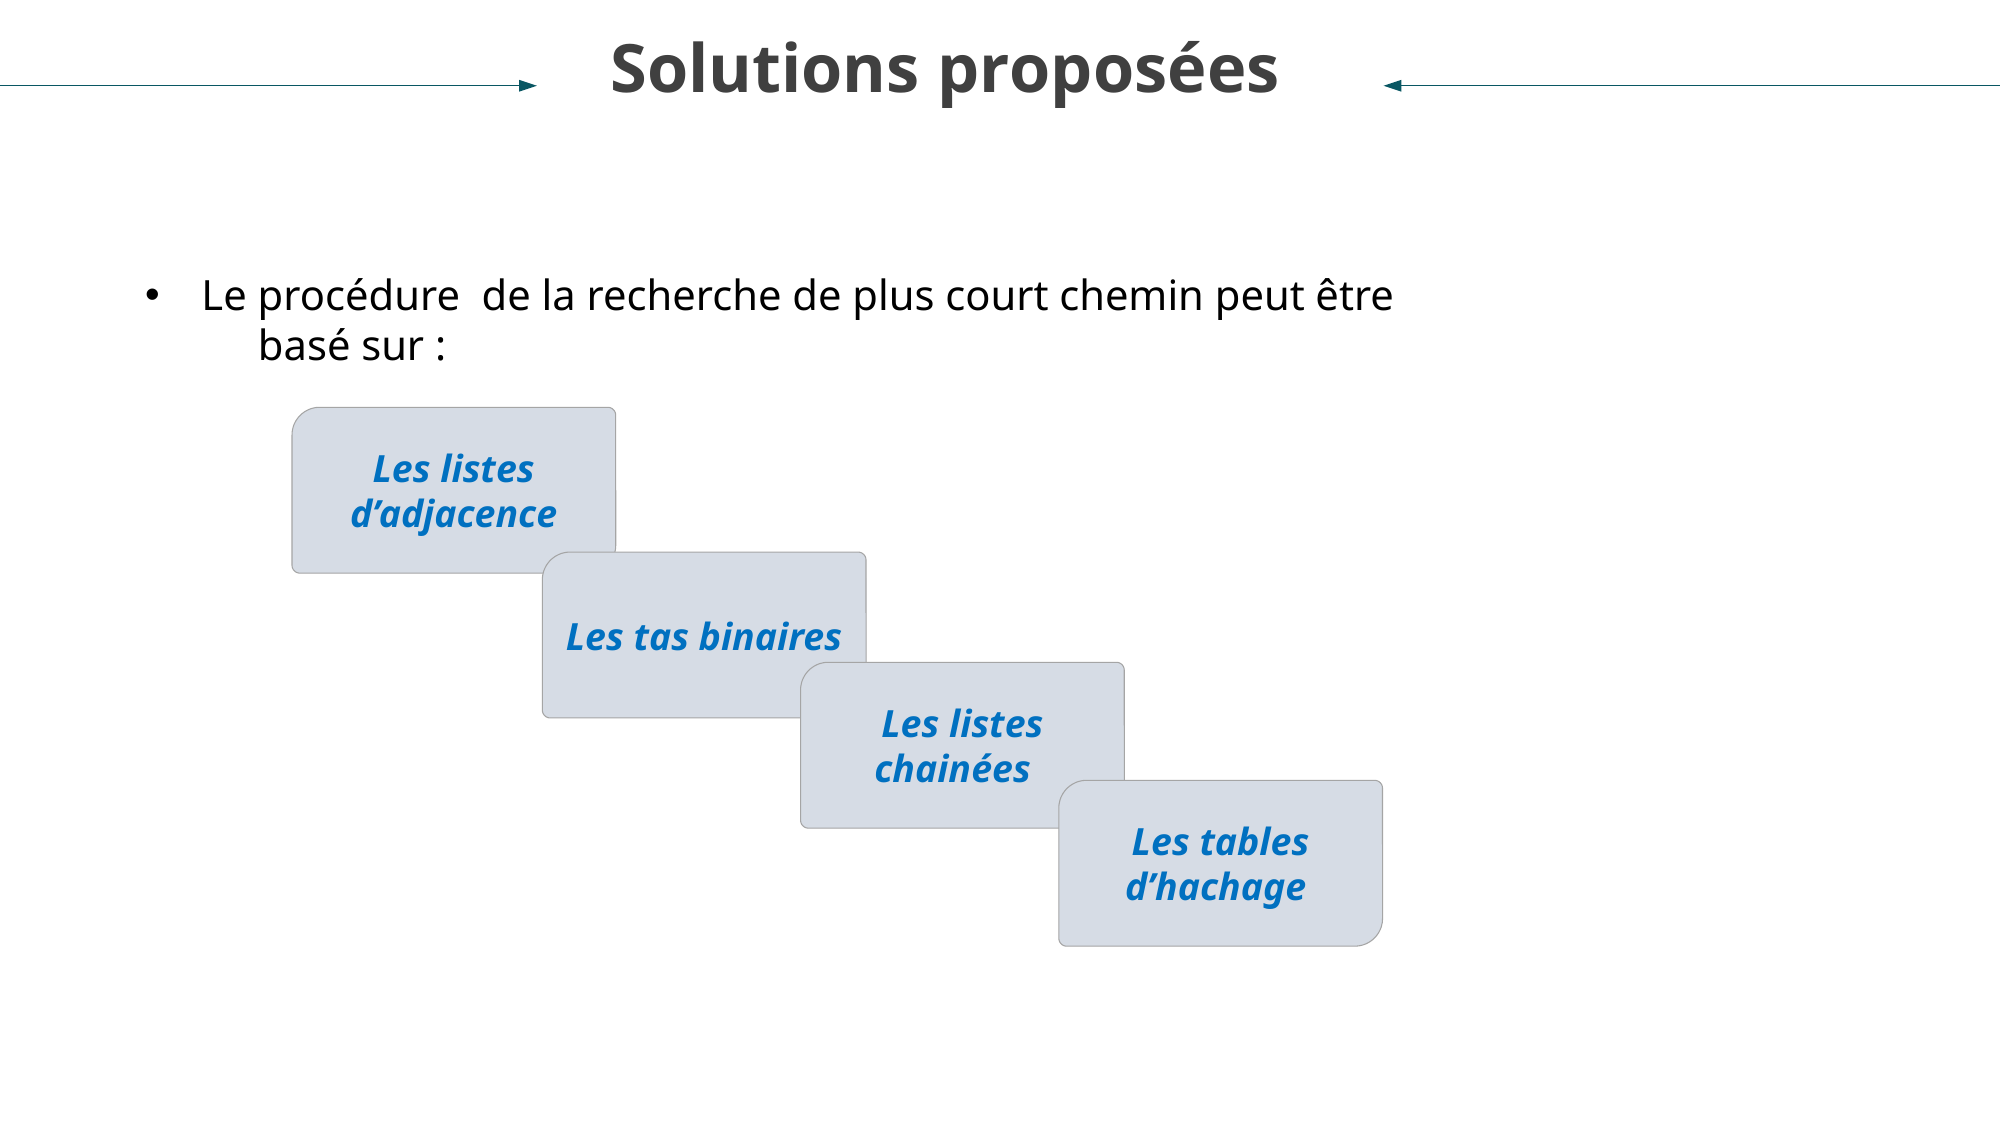

Solutions proposées
# Analyse du projet : diapositive 3
Le procédure de la recherche de plus court chemin peut être basé sur :
Les listes d’adjacence
Les tas binaires
Les listes chainées
Les tables d’hachage